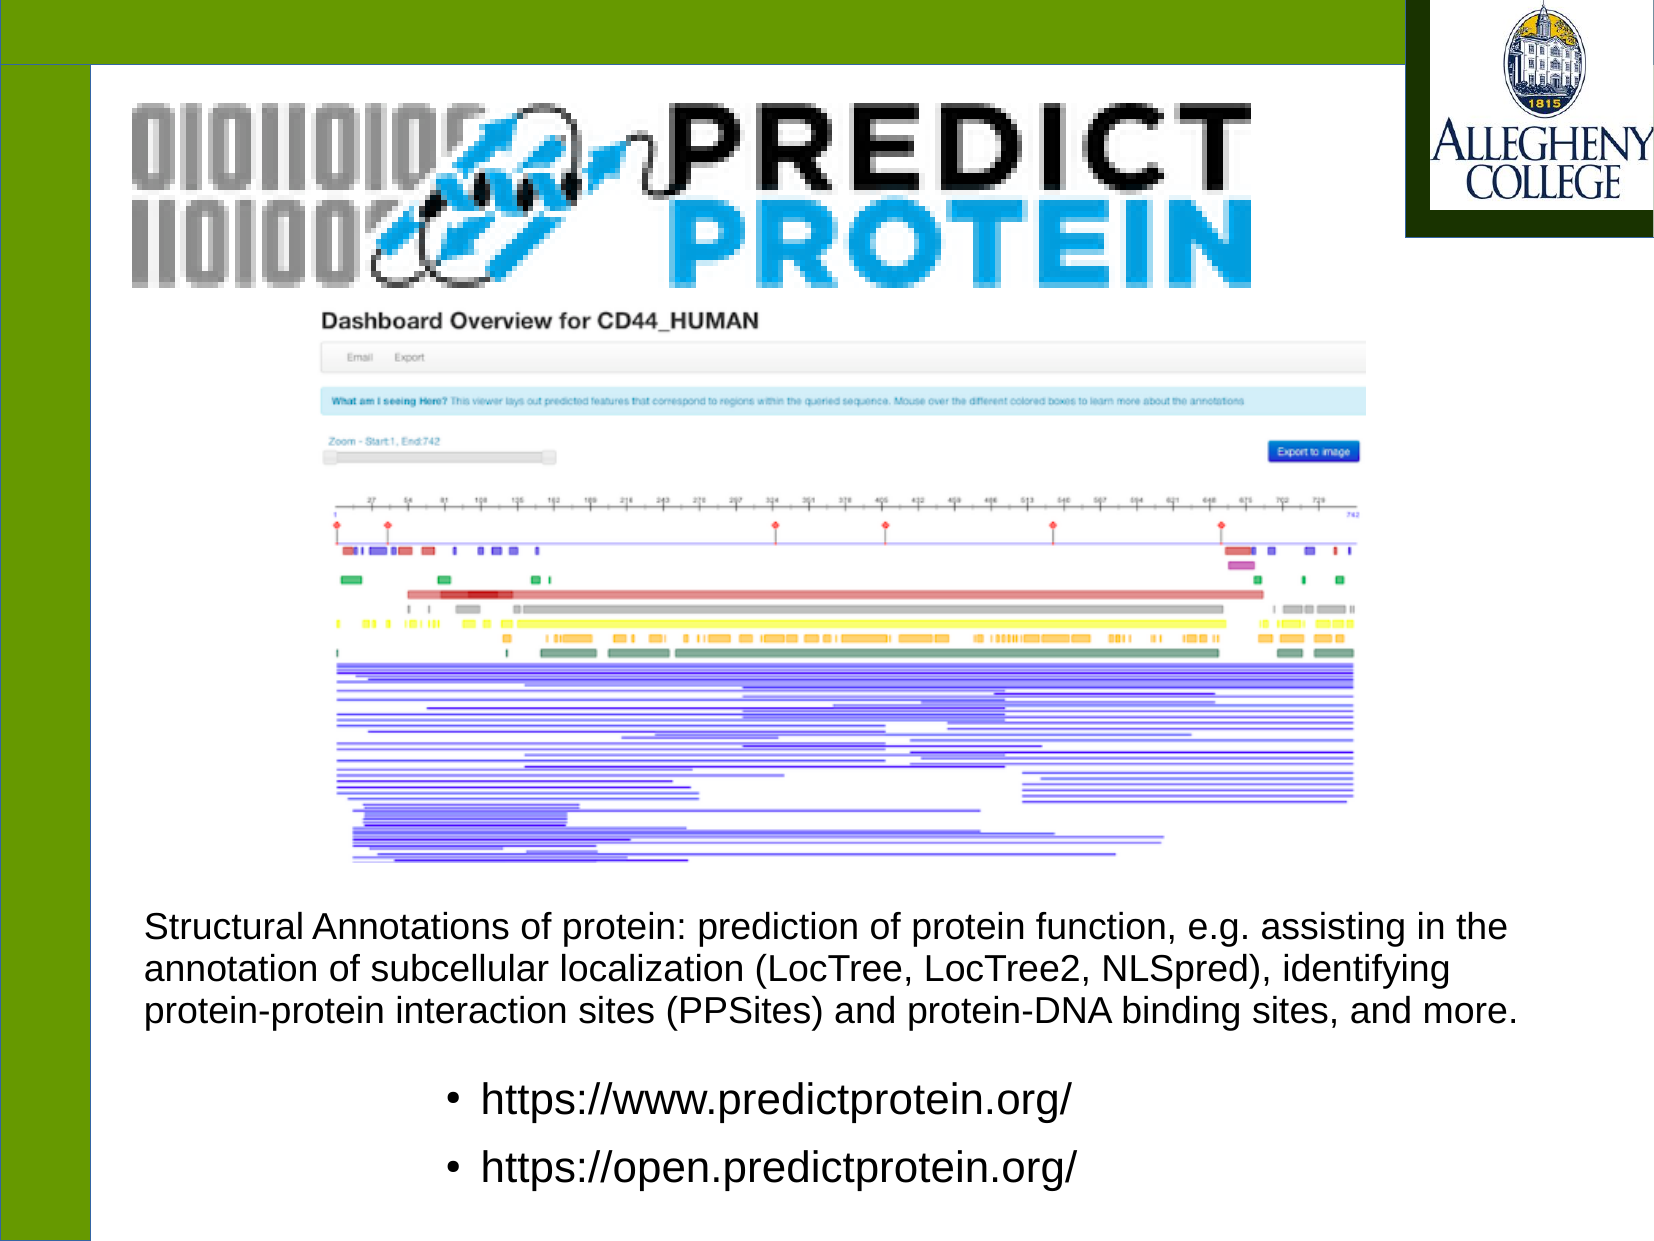

# PDB: Protein Data Bank
Structural Annotations of protein: prediction of protein function, e.g. assisting in the annotation of subcellular localization (LocTree, LocTree2, NLSpred), identifying protein-protein interaction sites (PPSites) and protein-DNA binding sites, and more.
https://www.predictprotein.org/
https://open.predictprotein.org/